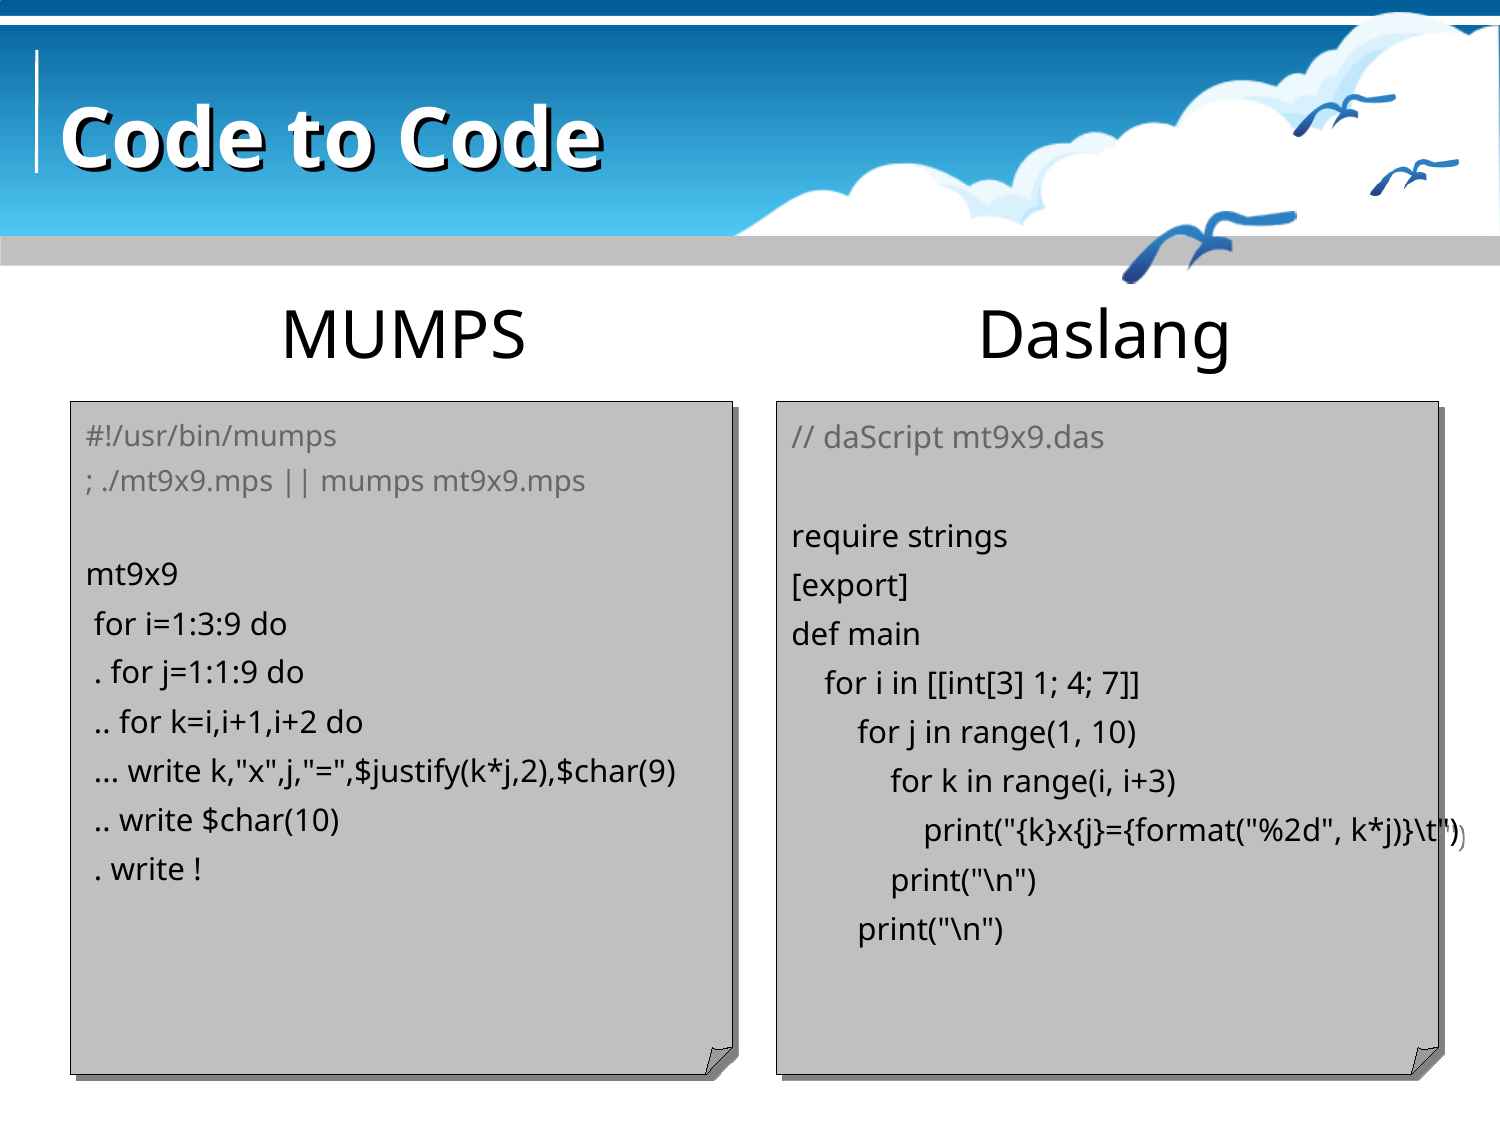

# Code to Code
Daslang
MUMPS
#!/usr/bin/mumps
; ./mt9x9.mps || mumps mt9x9.mps
mt9x9
 for i=1:3:9 do
 . for j=1:1:9 do
 .. for k=i,i+1,i+2 do
 ... write k,"x",j,"=",$justify(k*j,2),$char(9)
 .. write $char(10)
 . write !
// daScript mt9x9.das
require strings
[export]
def main
 for i in [[int[3] 1; 4; 7]]
 for j in range(1, 10)
 for k in range(i, i+3)
 print("{k}x{j}={format("%2d", k*j)}\t")
 print("\n")
 print("\n")